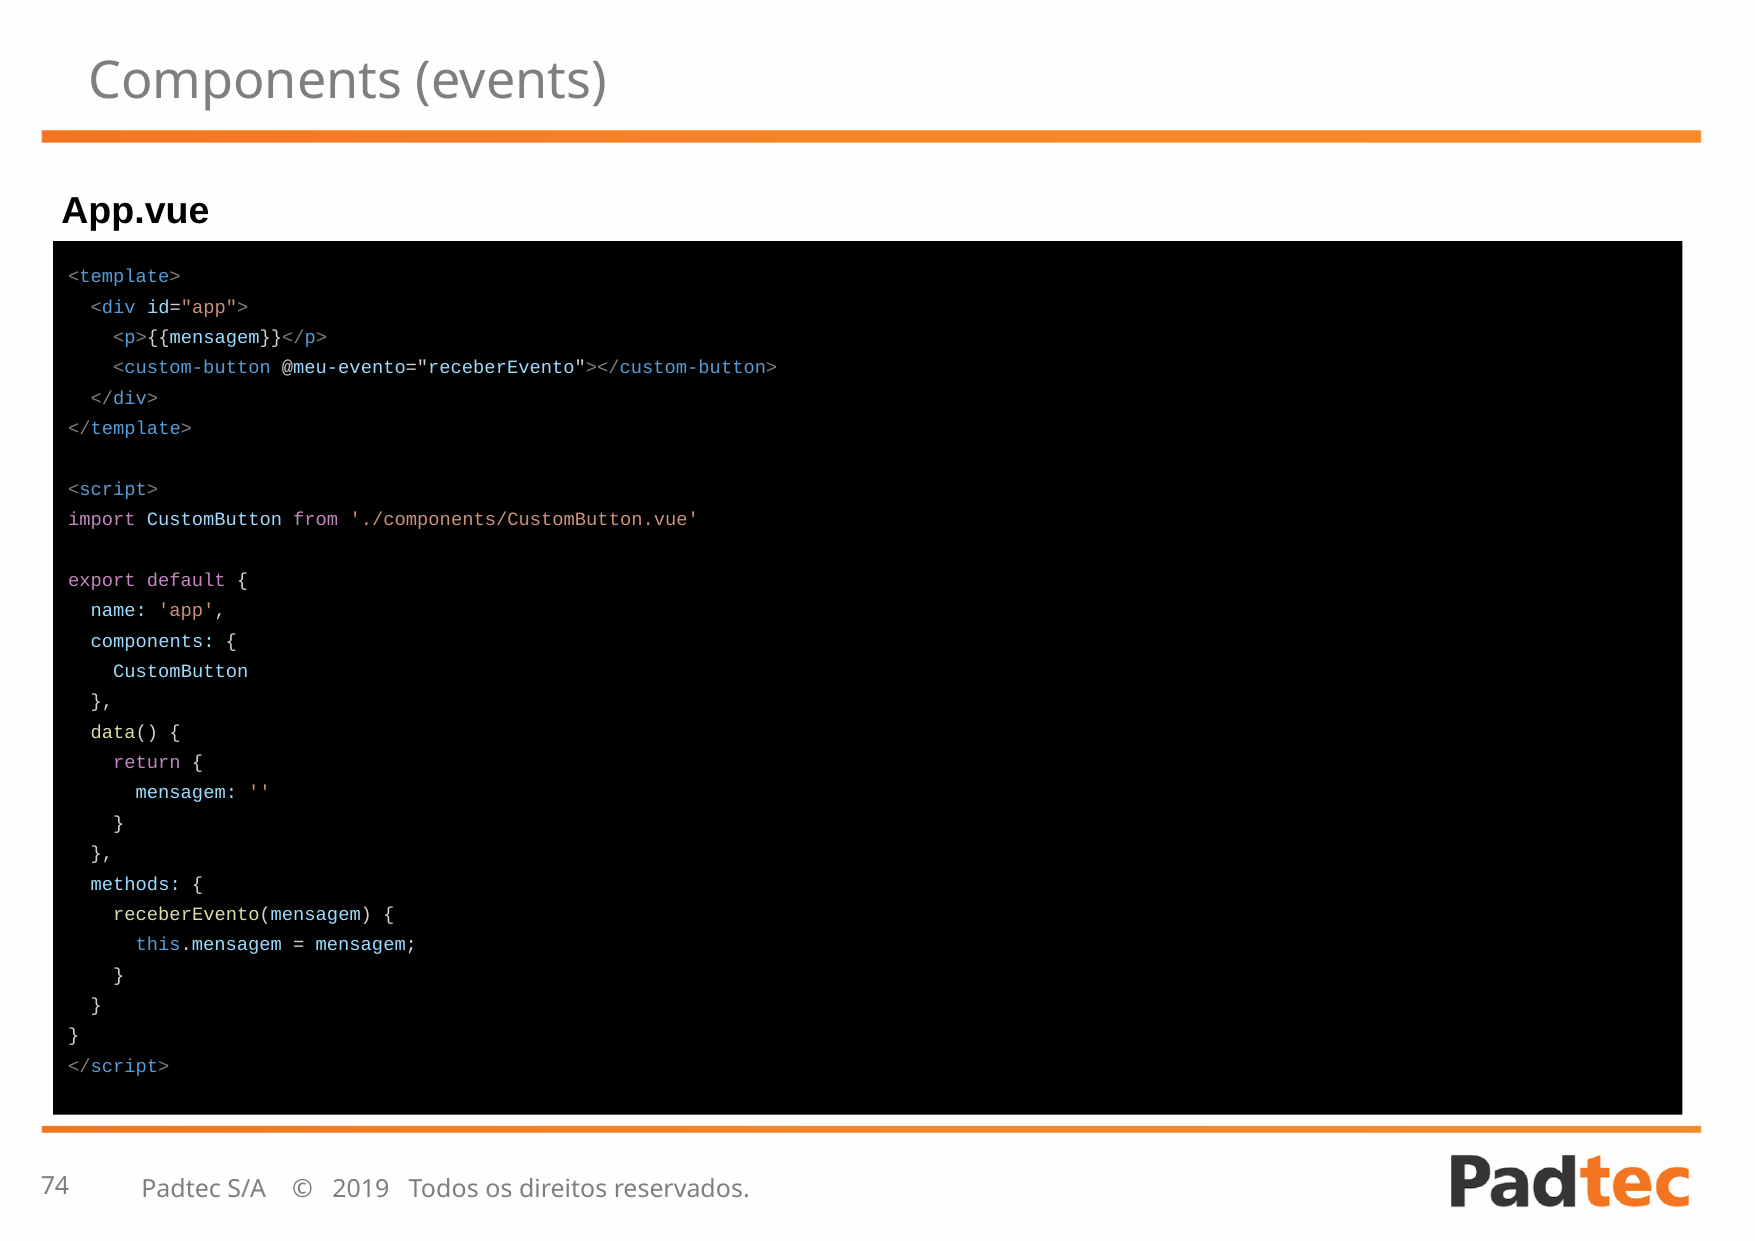

# Components (events)
App.vue
<template>
 <div id="app">
 <p>{{mensagem}}</p>
 <custom-button @meu-evento="receberEvento"></custom-button>
 </div>
</template>
<script>
import CustomButton from './components/CustomButton.vue'
export default {
 name: 'app',
 components: {
 CustomButton
 },
 data() {
 return {
 mensagem: ''
 }
 },
 methods: {
 receberEvento(mensagem) {
 this.mensagem = mensagem;
 }
 }
}
</script>